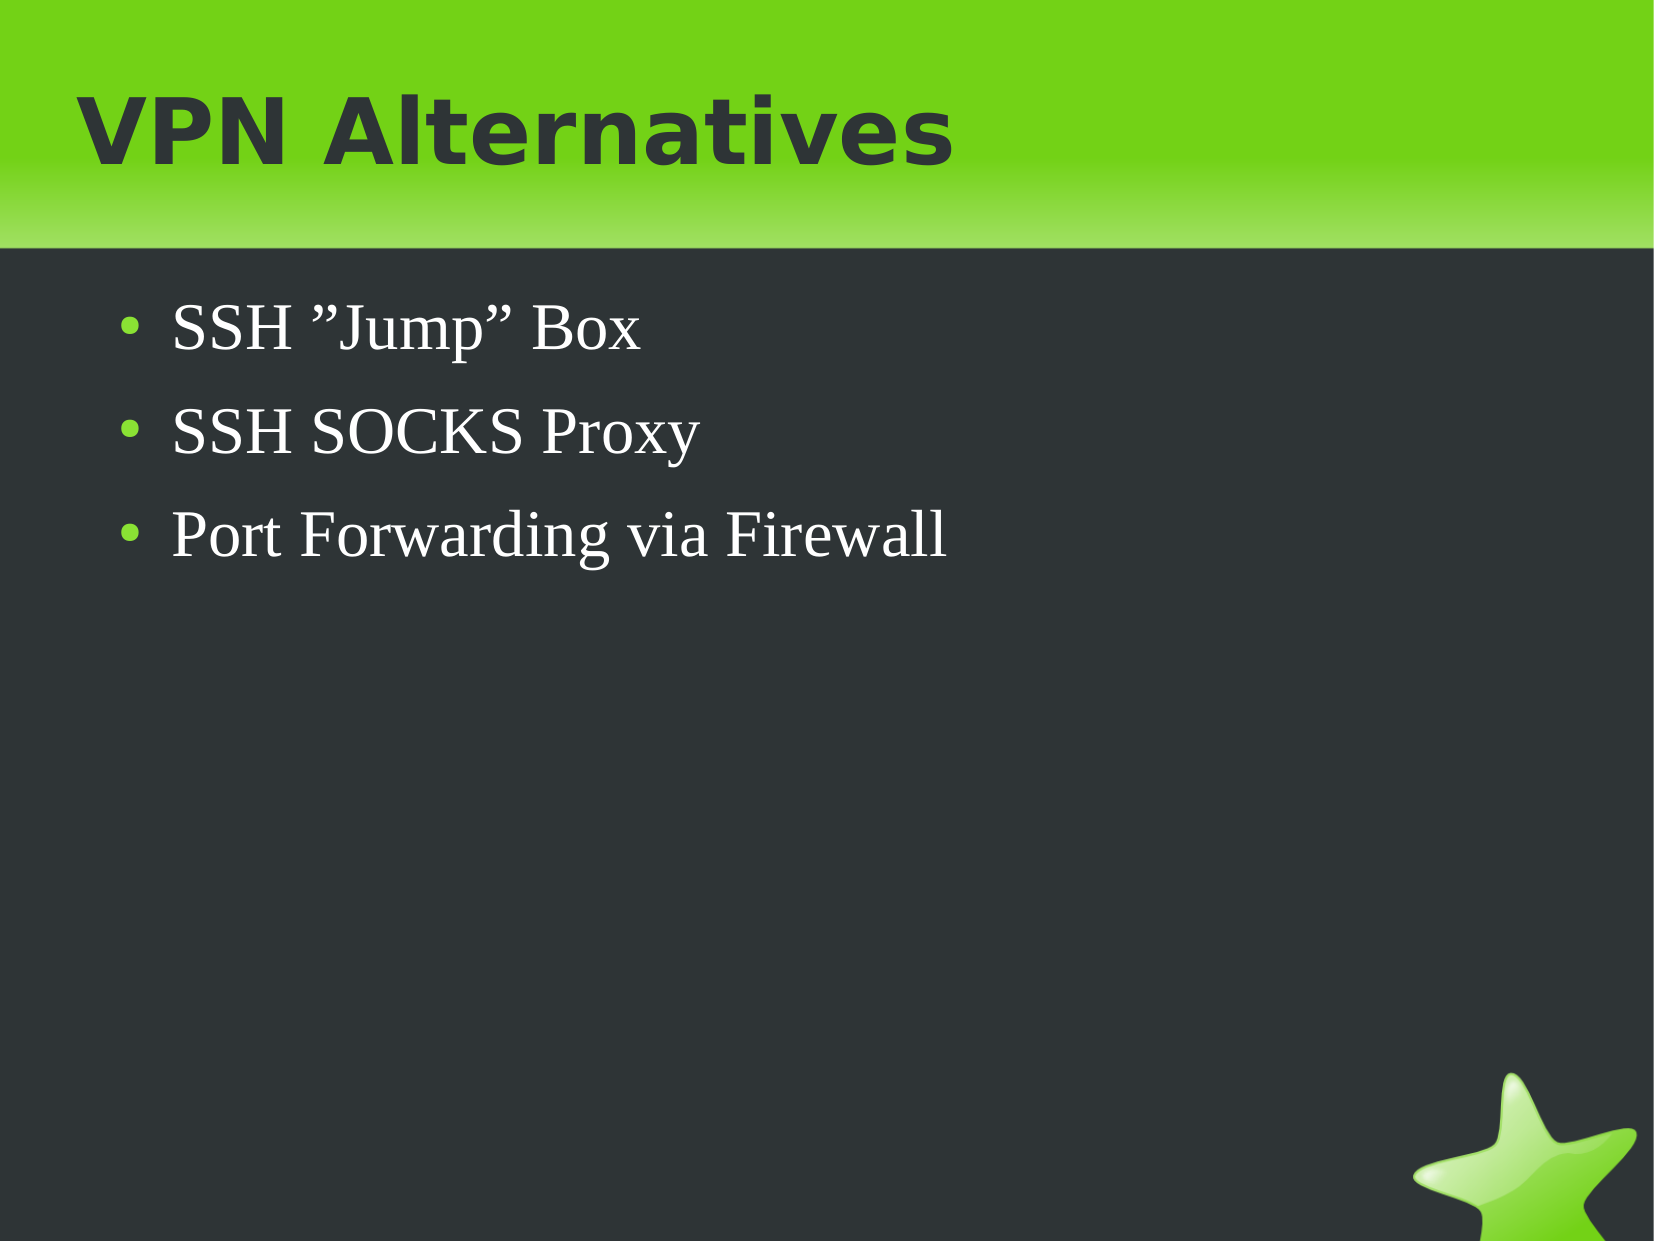

# VPN Alternatives
SSH ”Jump” Box
SSH SOCKS Proxy
Port Forwarding via Firewall